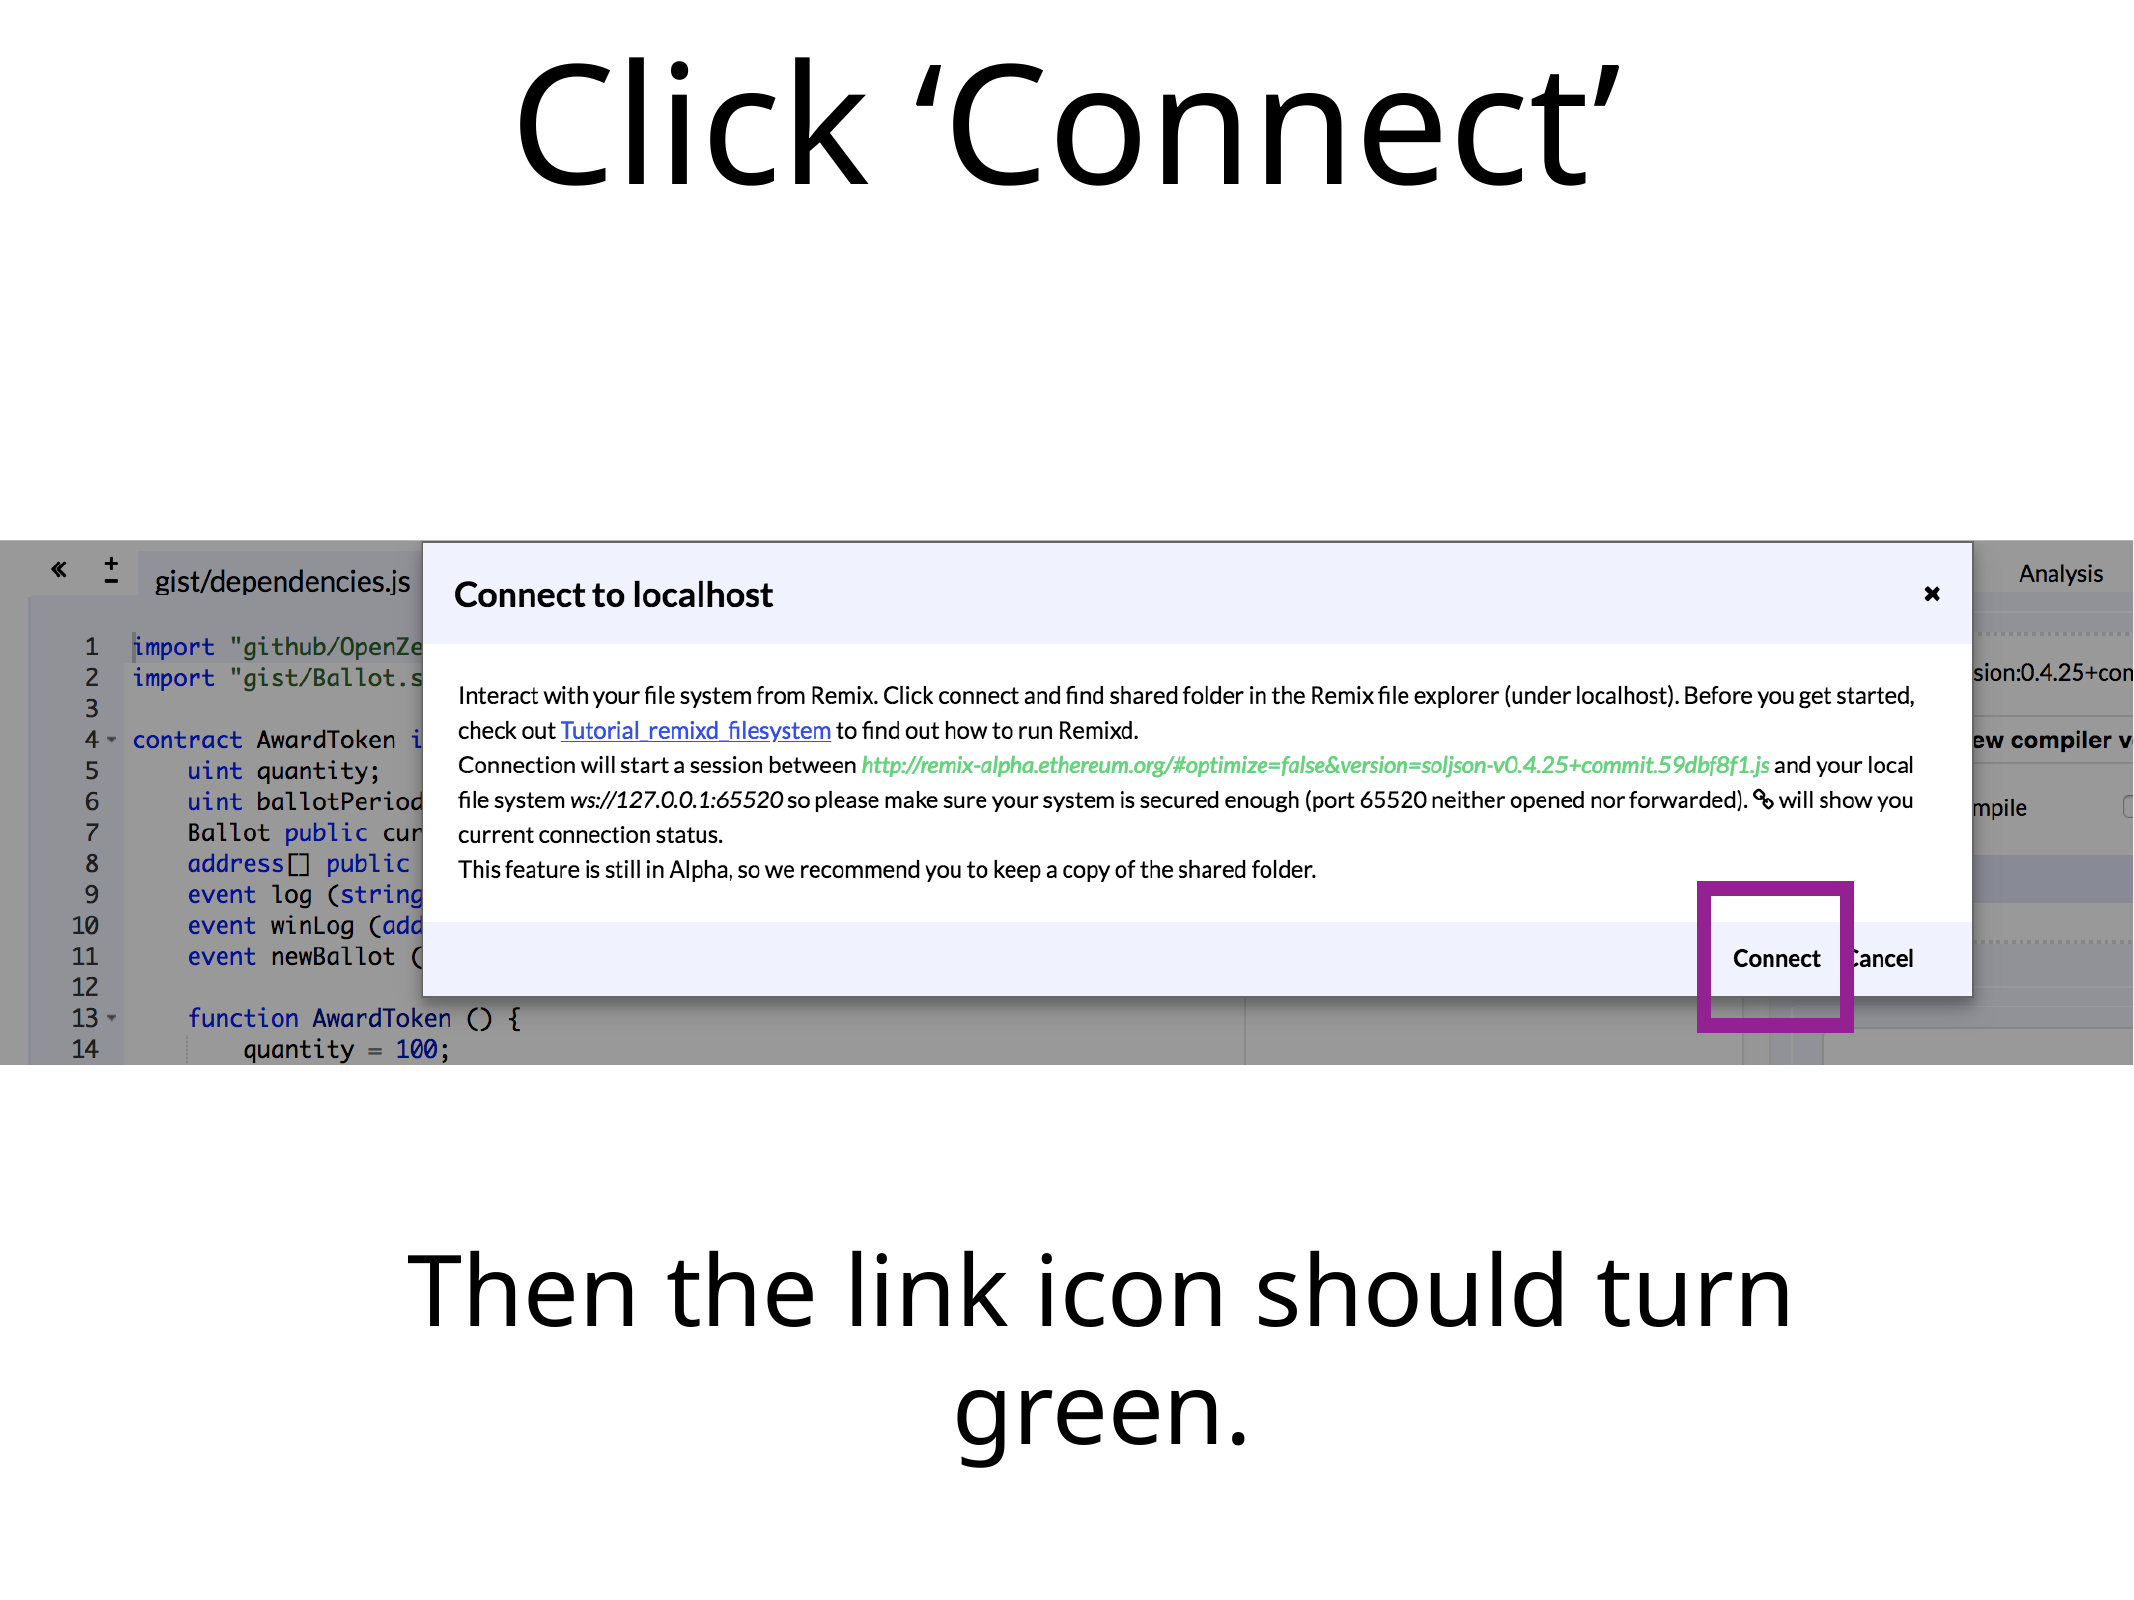

# Click ‘Connect’
remixd -s ./
Then the link icon should turn green.